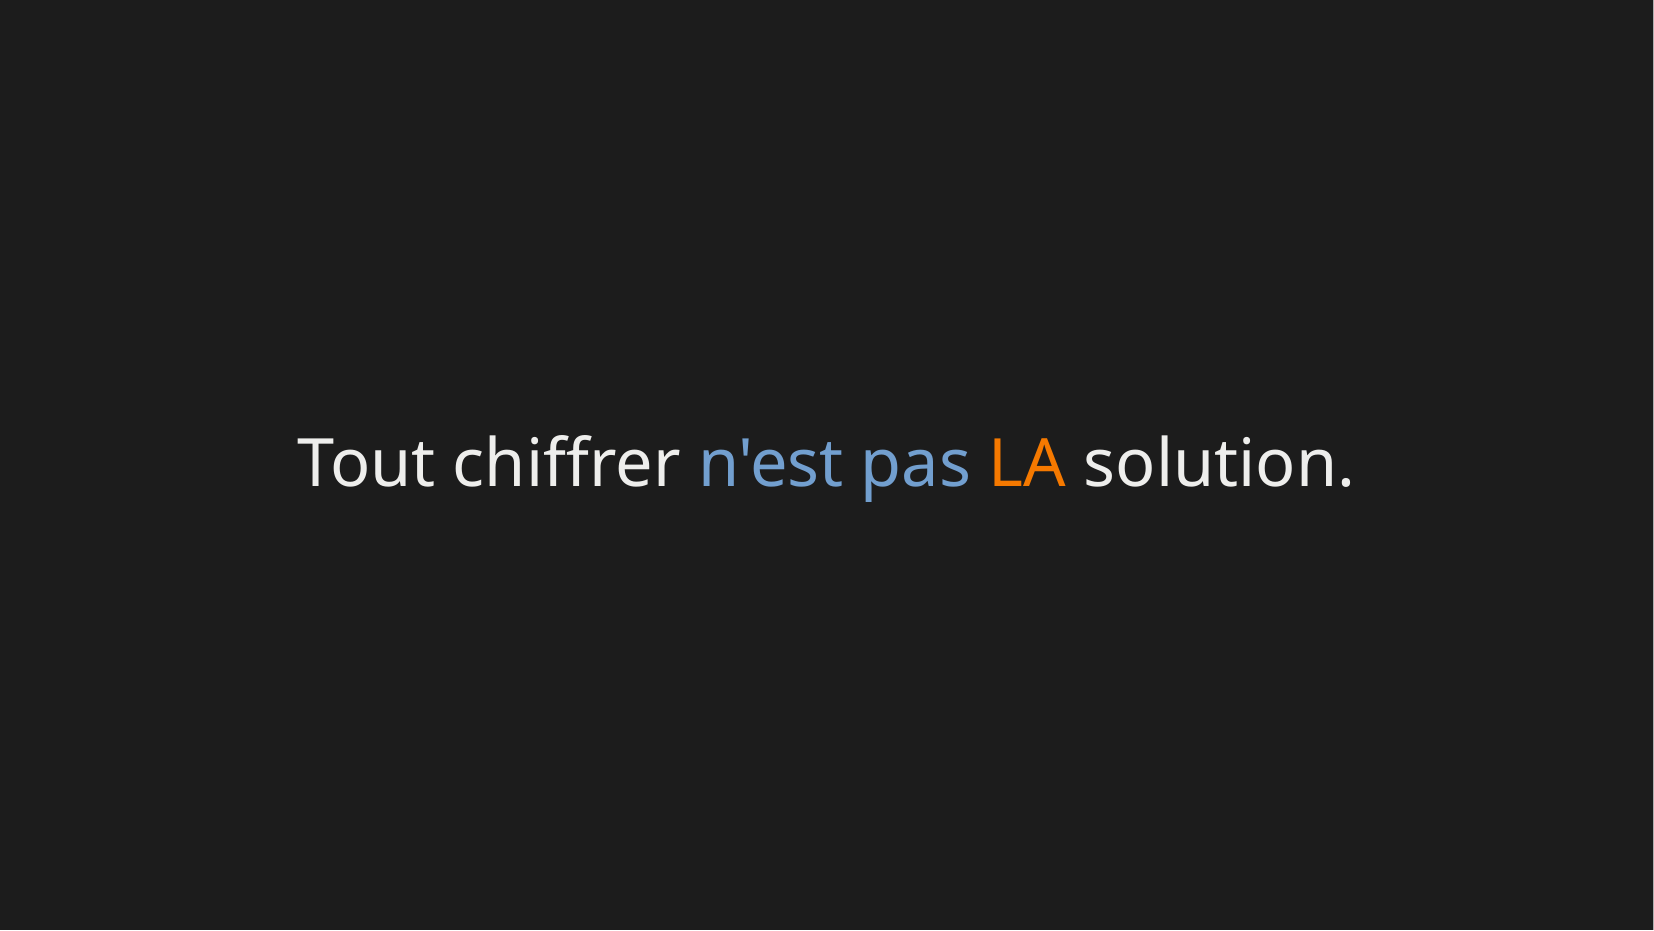

# Tout chiffrer n'est pas LA solution.